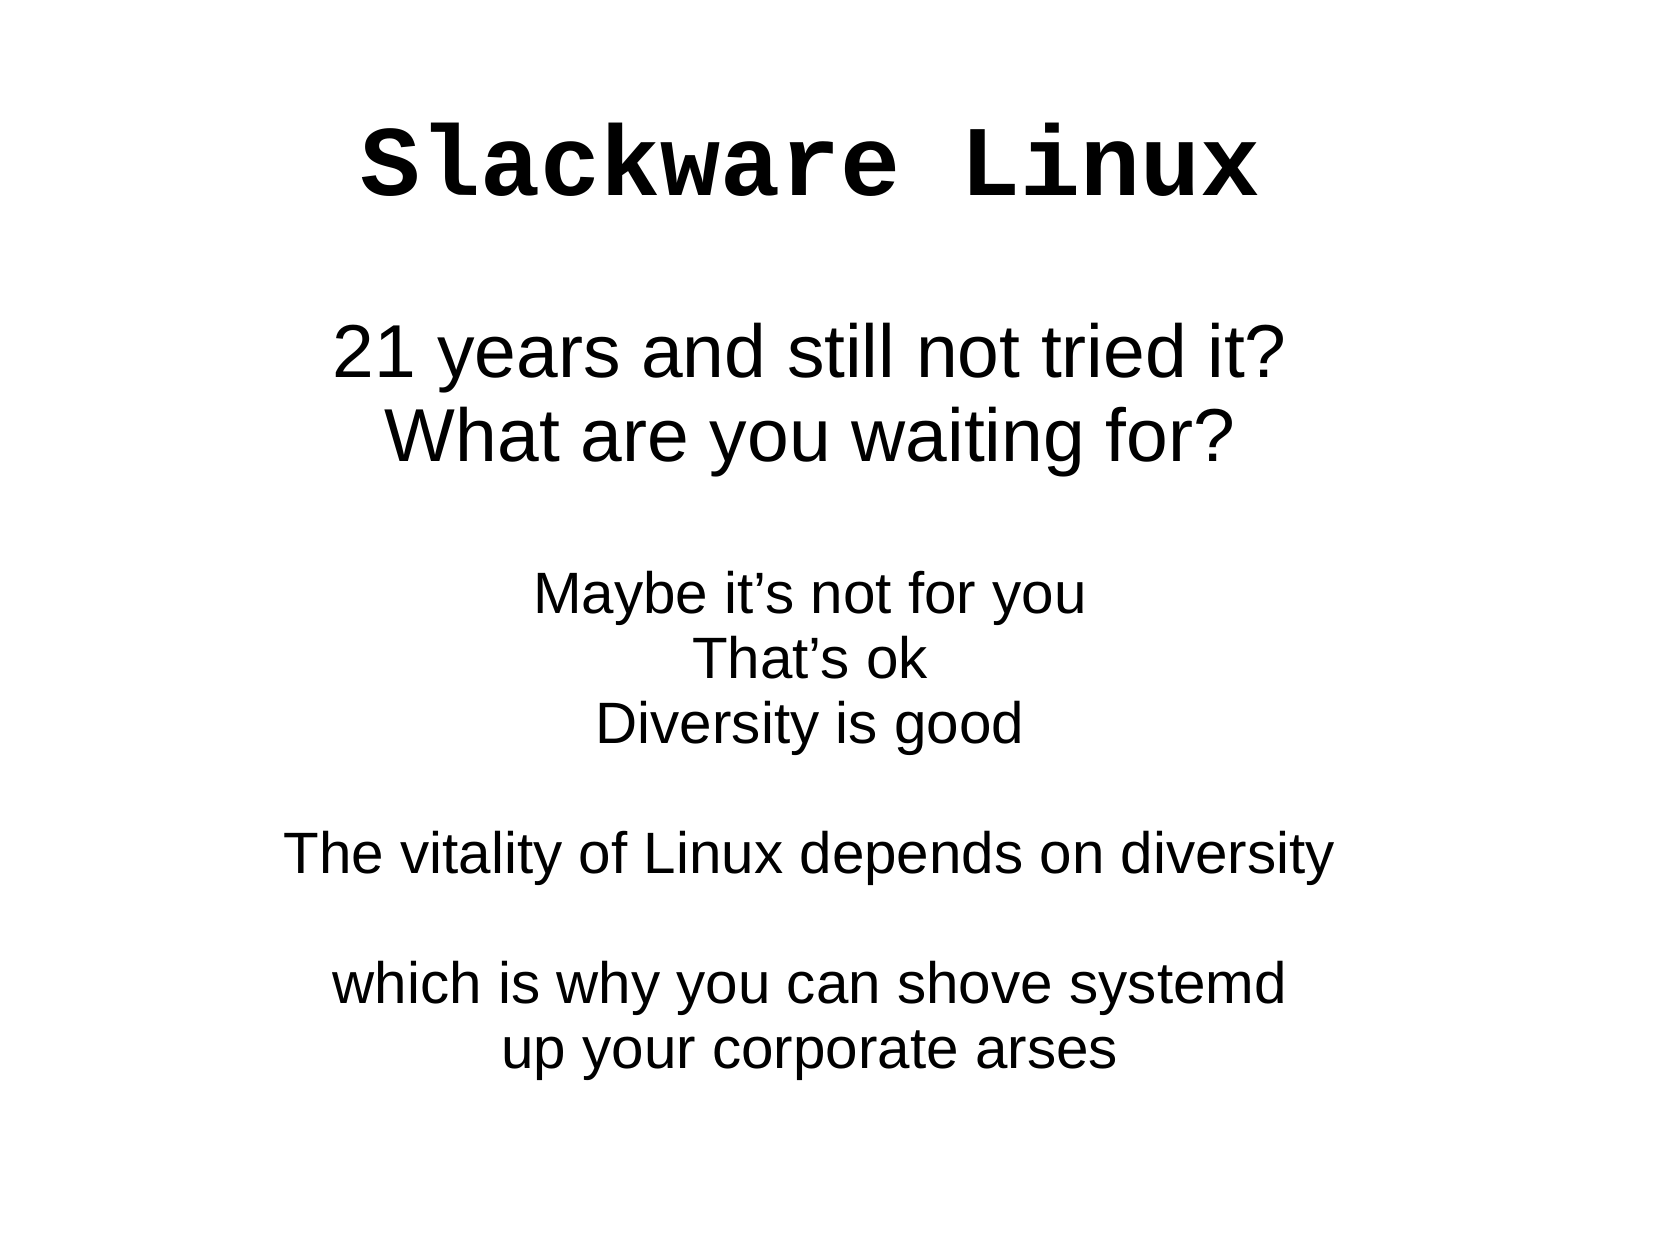

Slackware Linux
21 years and still not tried it?
What are you waiting for?
Maybe it’s not for you
That’s ok
Diversity is good
The vitality of Linux depends on diversity
which is why you can shove systemd
up your corporate arses